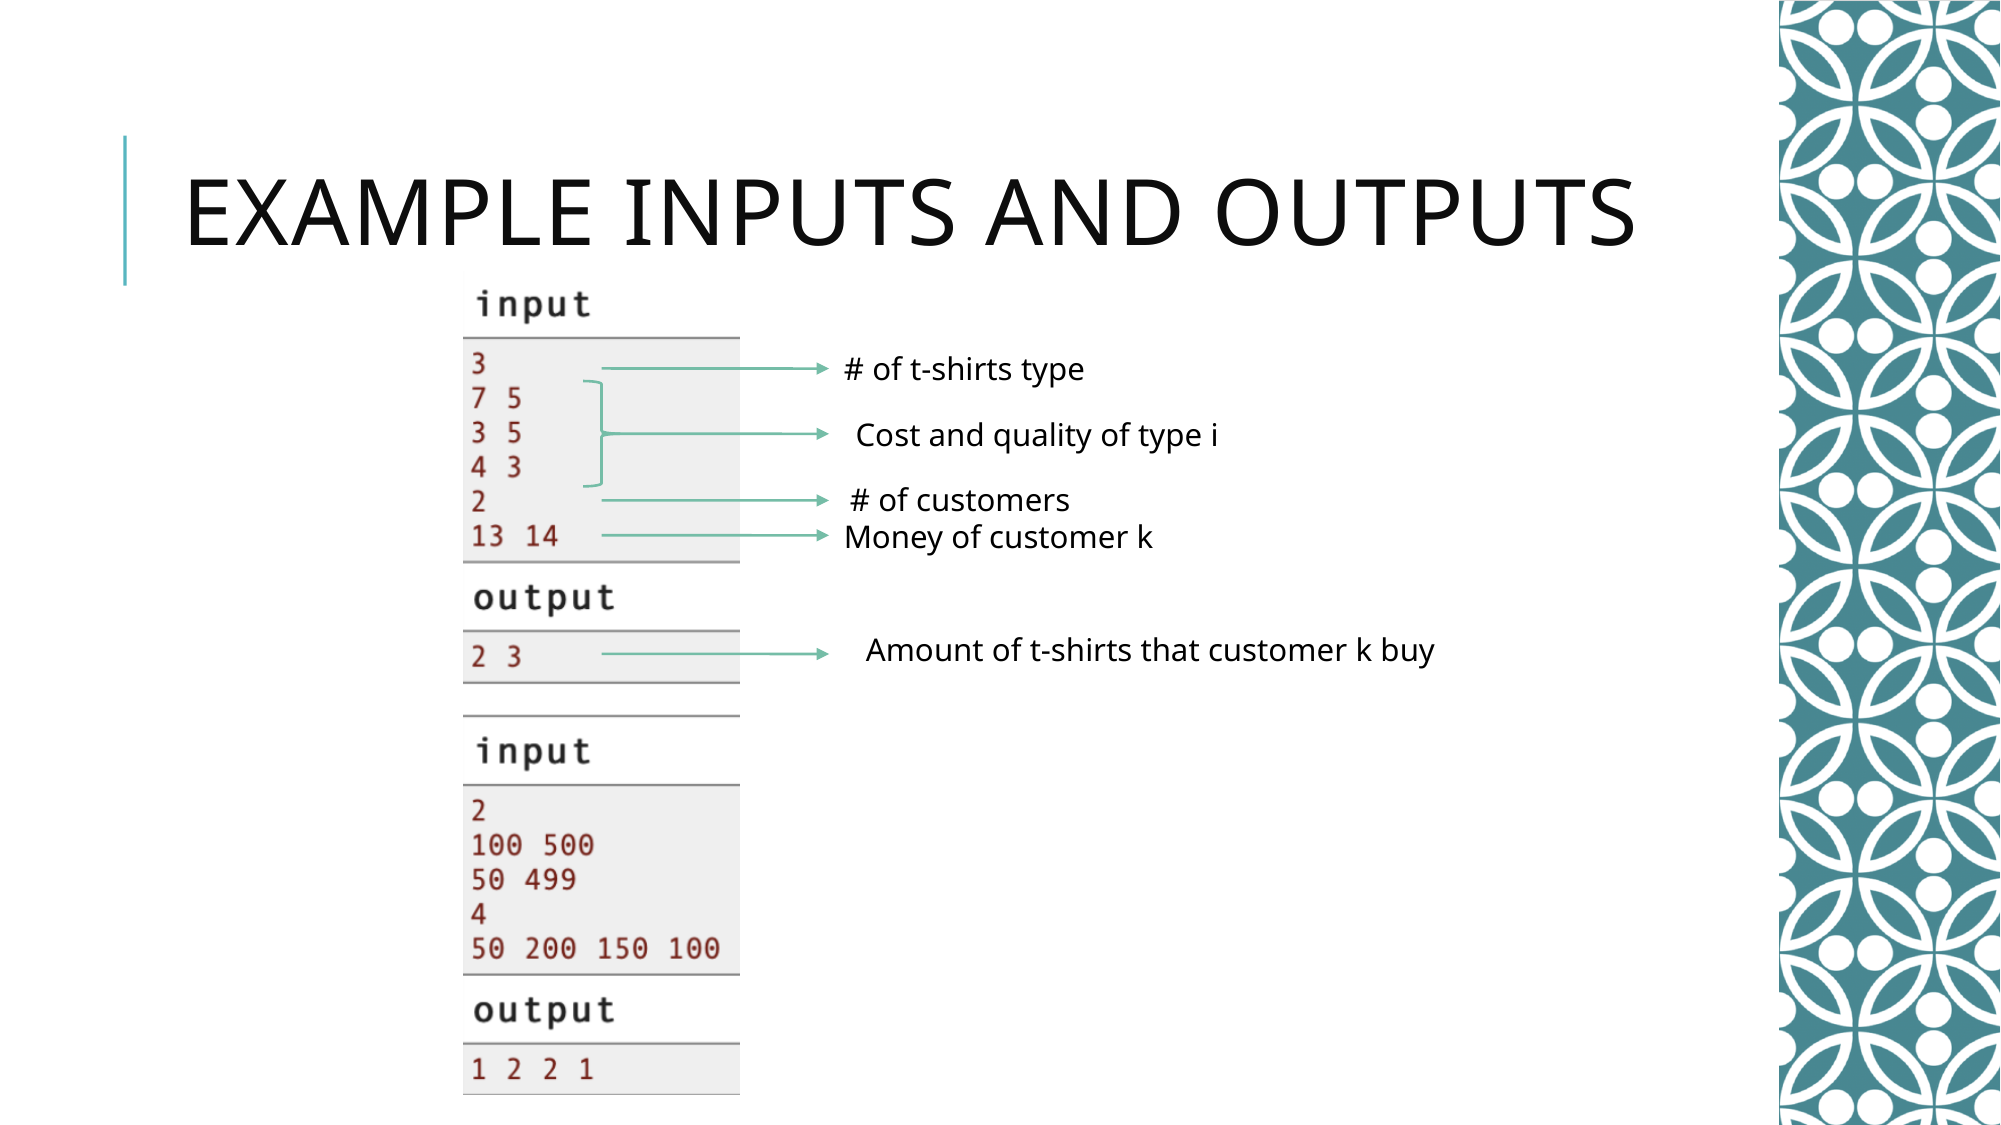

# Example inputs and outputs
# of t-shirts type
Cost and quality of type i
# of customers
Money of customer k
Amount of t-shirts that customer k buy